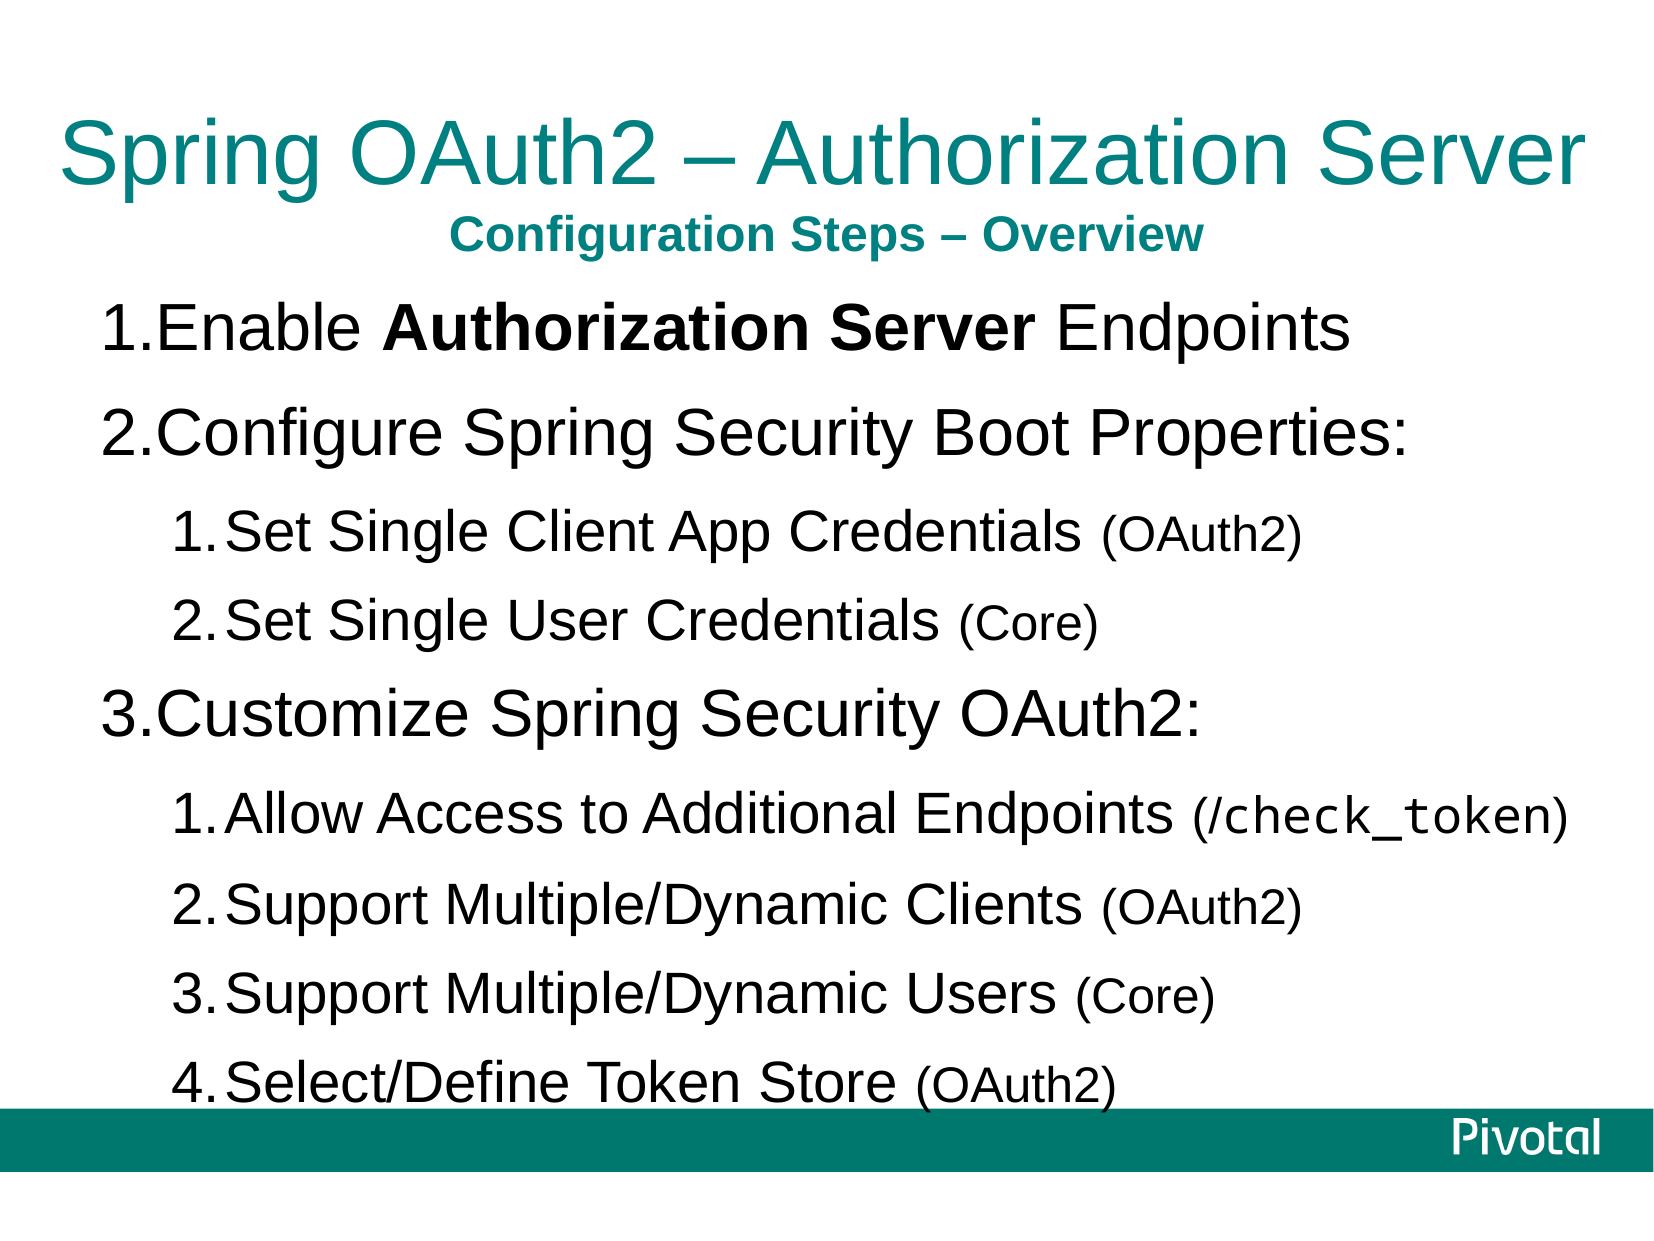

# Spring OAuth2 – Authorization Server
Configuration Steps – Overview
Enable Authorization Server Endpoints
Configure Spring Security Boot Properties:
Set Single Client App Credentials (OAuth2)
Set Single User Credentials (Core)
Customize Spring Security OAuth2:
Allow Access to Additional Endpoints (/check_token)
Support Multiple/Dynamic Clients (OAuth2)
Support Multiple/Dynamic Users (Core)
Select/Define Token Store (OAuth2)